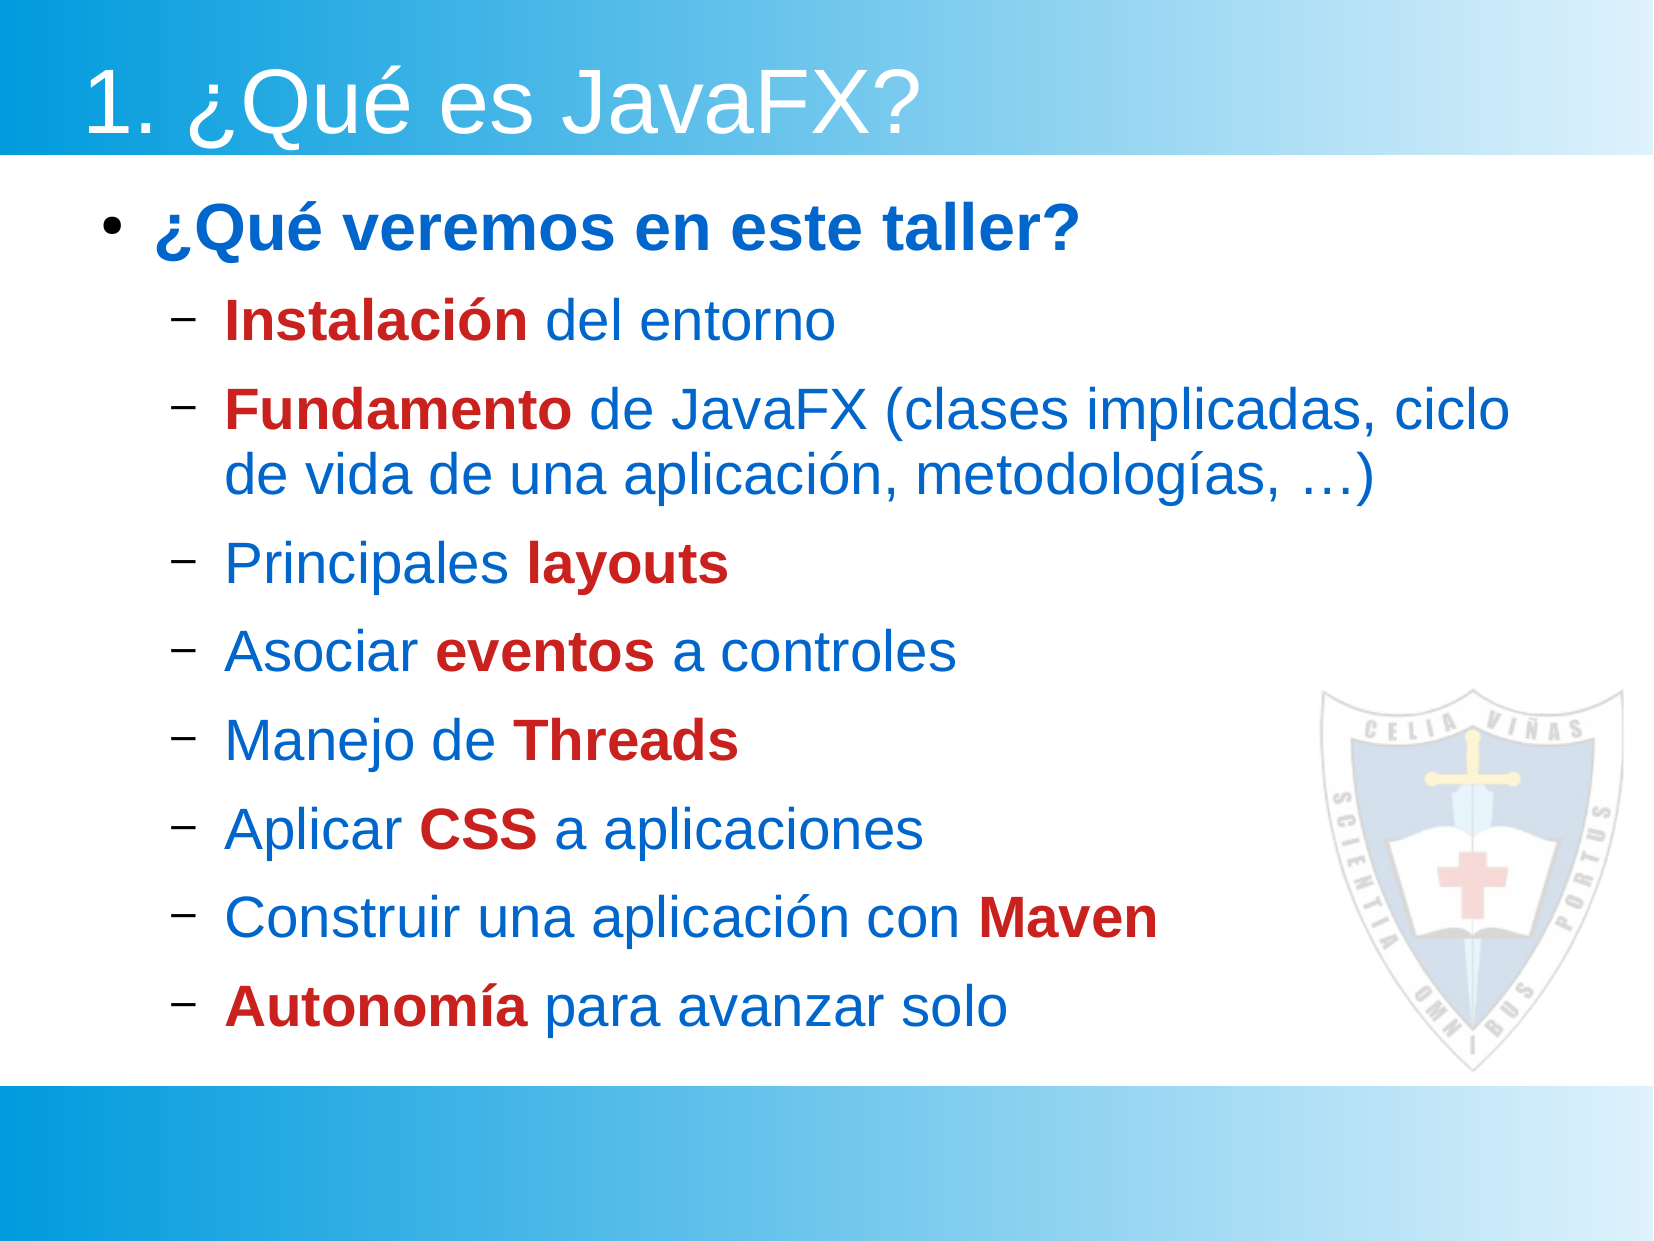

# 1. ¿Qué es JavaFX?
¿Qué veremos en este taller?
Instalación del entorno
Fundamento de JavaFX (clases implicadas, ciclo de vida de una aplicación, metodologías, …)
Principales layouts
Asociar eventos a controles
Manejo de Threads
Aplicar CSS a aplicaciones
Construir una aplicación con Maven
Autonomía para avanzar solo